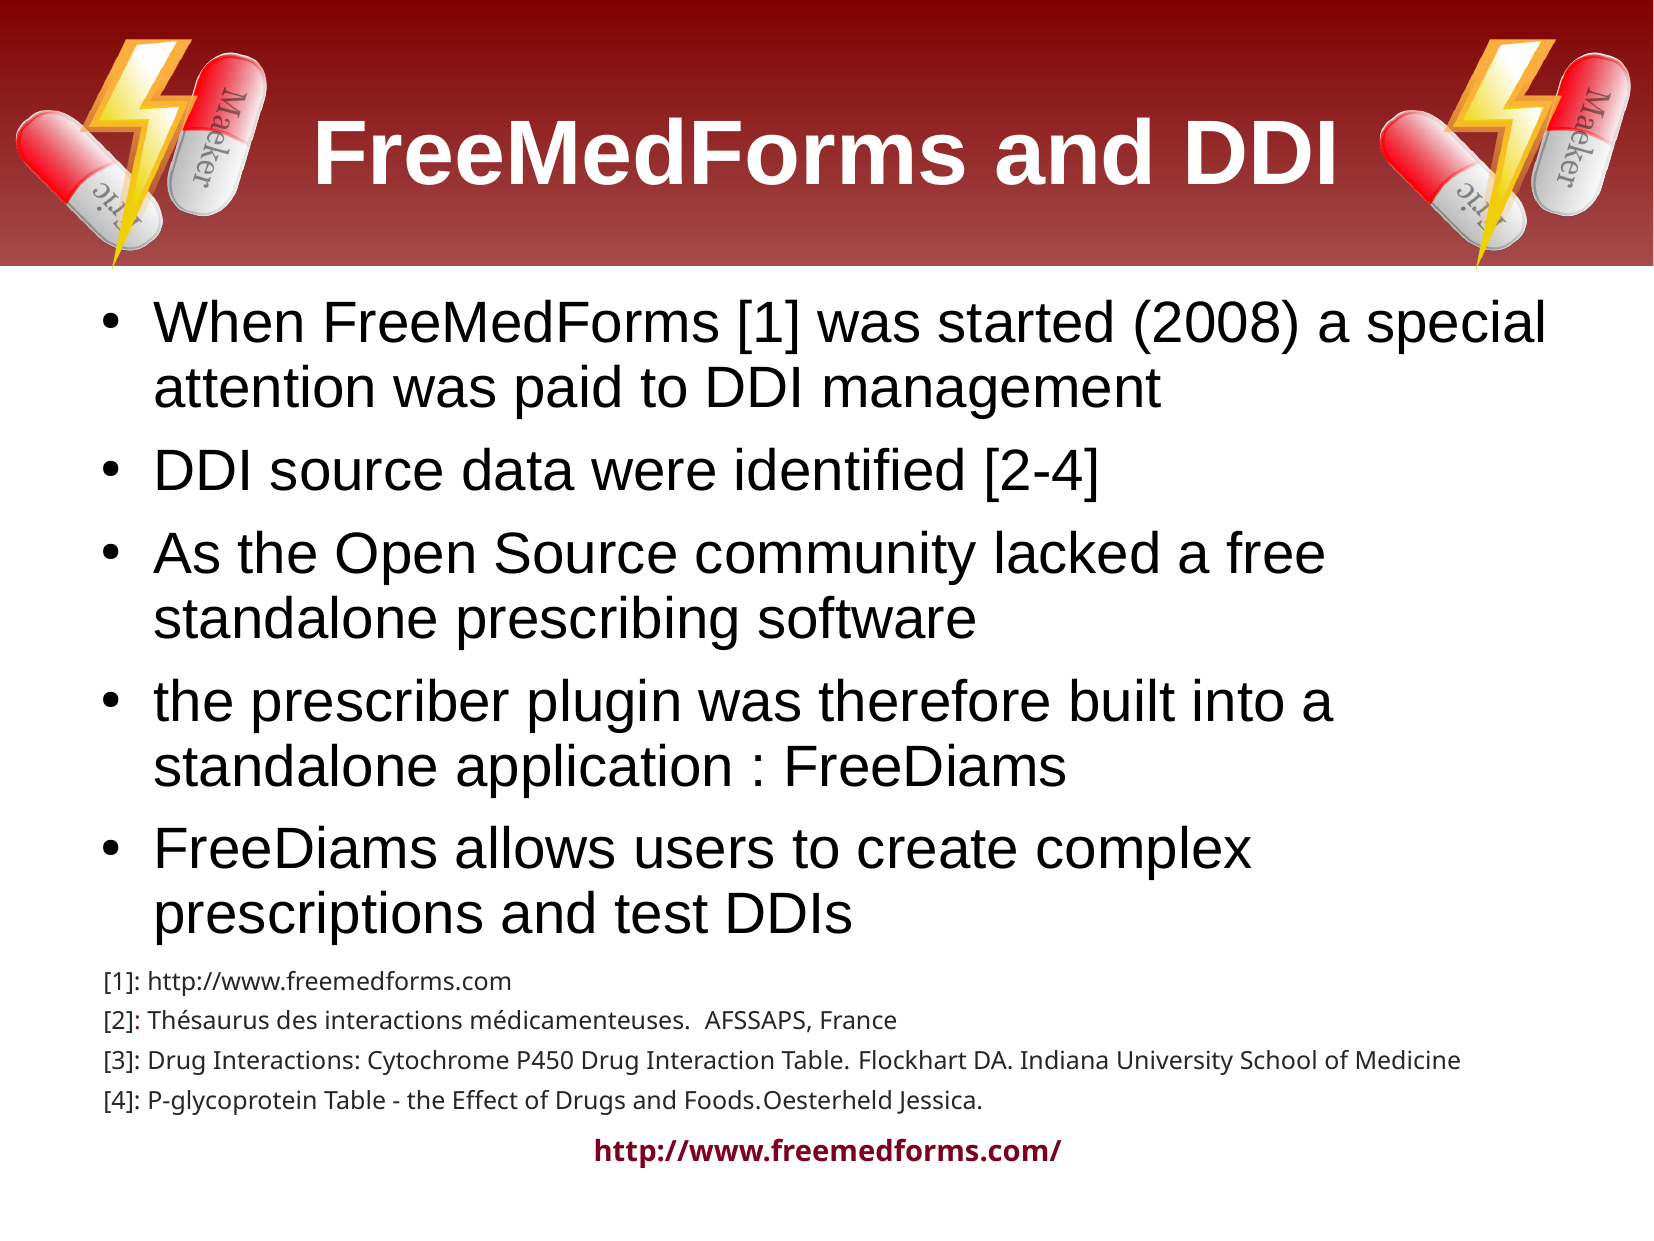

# FreeMedForms and DDI
When FreeMedForms [1] was started (2008) a special attention was paid to DDI management
DDI source data were identified [2-4]
As the Open Source community lacked a free standalone prescribing software
the prescriber plugin was therefore built into a standalone application : FreeDiams
FreeDiams allows users to create complex prescriptions and test DDIs
[1]: http://www.freemedforms.com
[2]: Thésaurus des interactions médicamenteuses. AFSSAPS, France
[3]: Drug Interactions: Cytochrome P450 Drug Interaction Table. Flockhart DA. Indiana University School of Medicine
[4]: P-glycoprotein Table - the Effect of Drugs and Foods.Oesterheld Jessica.